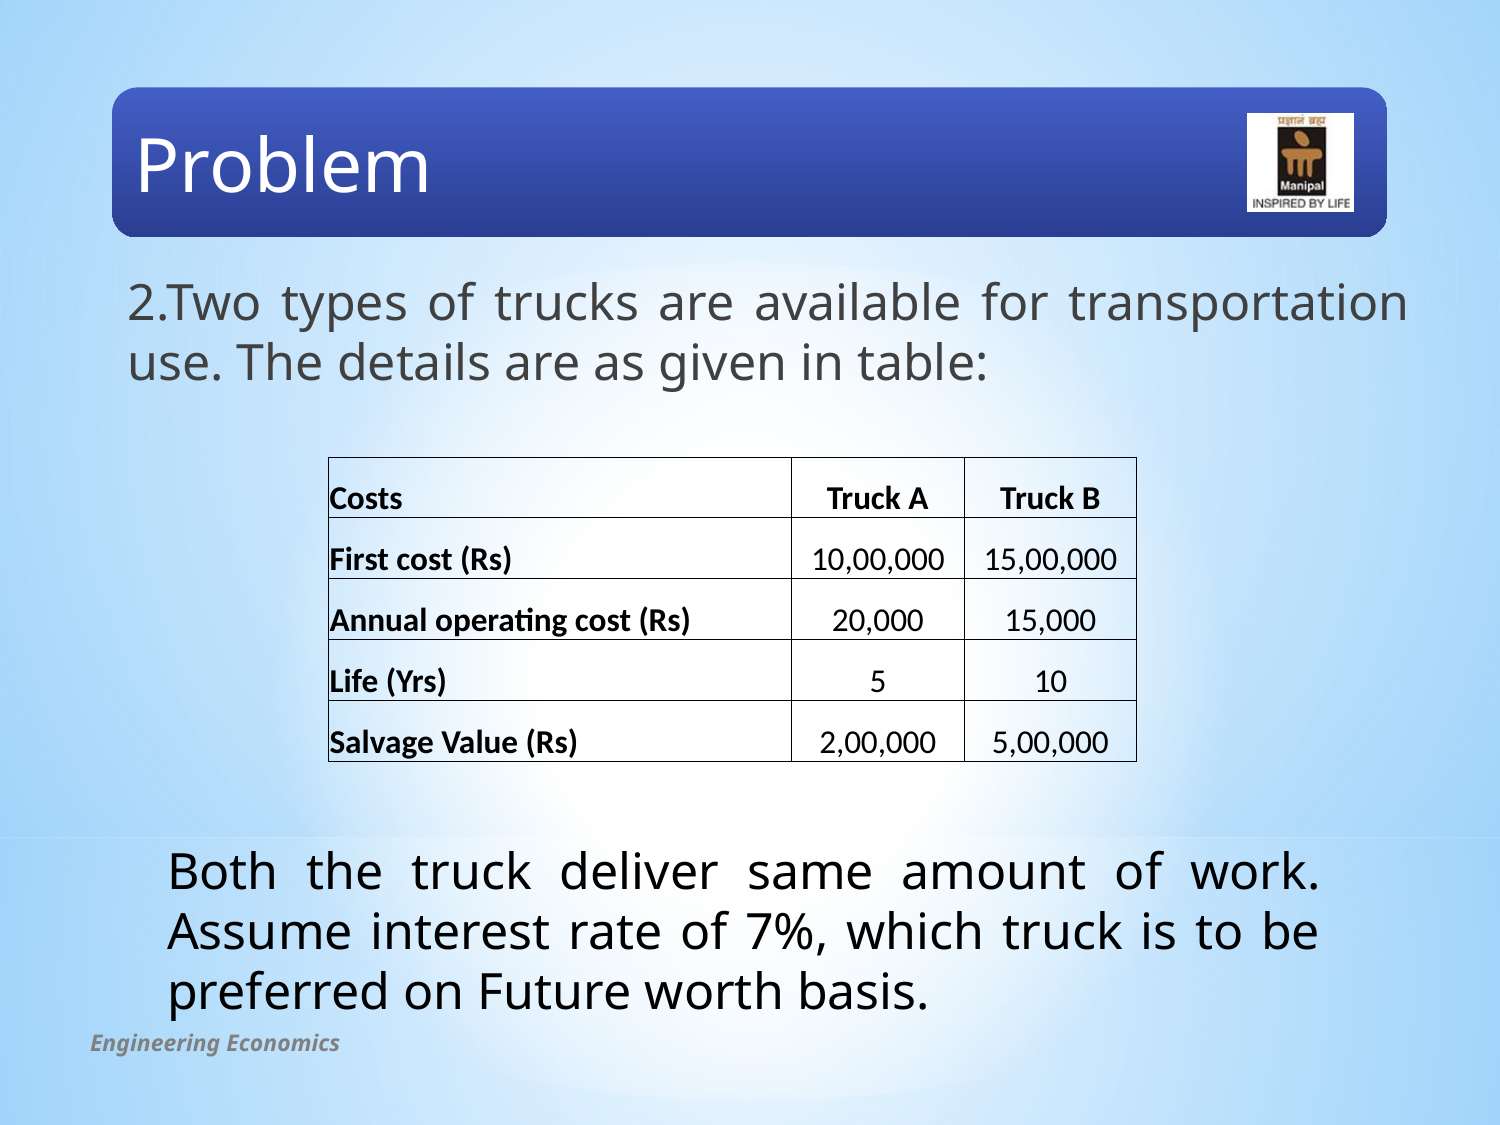

Problem
# 2.Two types of trucks are available for transportation use. The details are as given in table:
| Costs | Truck A | Truck B |
| --- | --- | --- |
| First cost (Rs) | 10,00,000 | 15,00,000 |
| Annual operating cost (Rs) | 20,000 | 15,000 |
| Life (Yrs) | 5 | 10 |
| Salvage Value (Rs) | 2,00,000 | 5,00,000 |
Both the truck deliver same amount of work. Assume interest rate of 7%, which truck is to be preferred on Future worth basis.
Engineering Economics